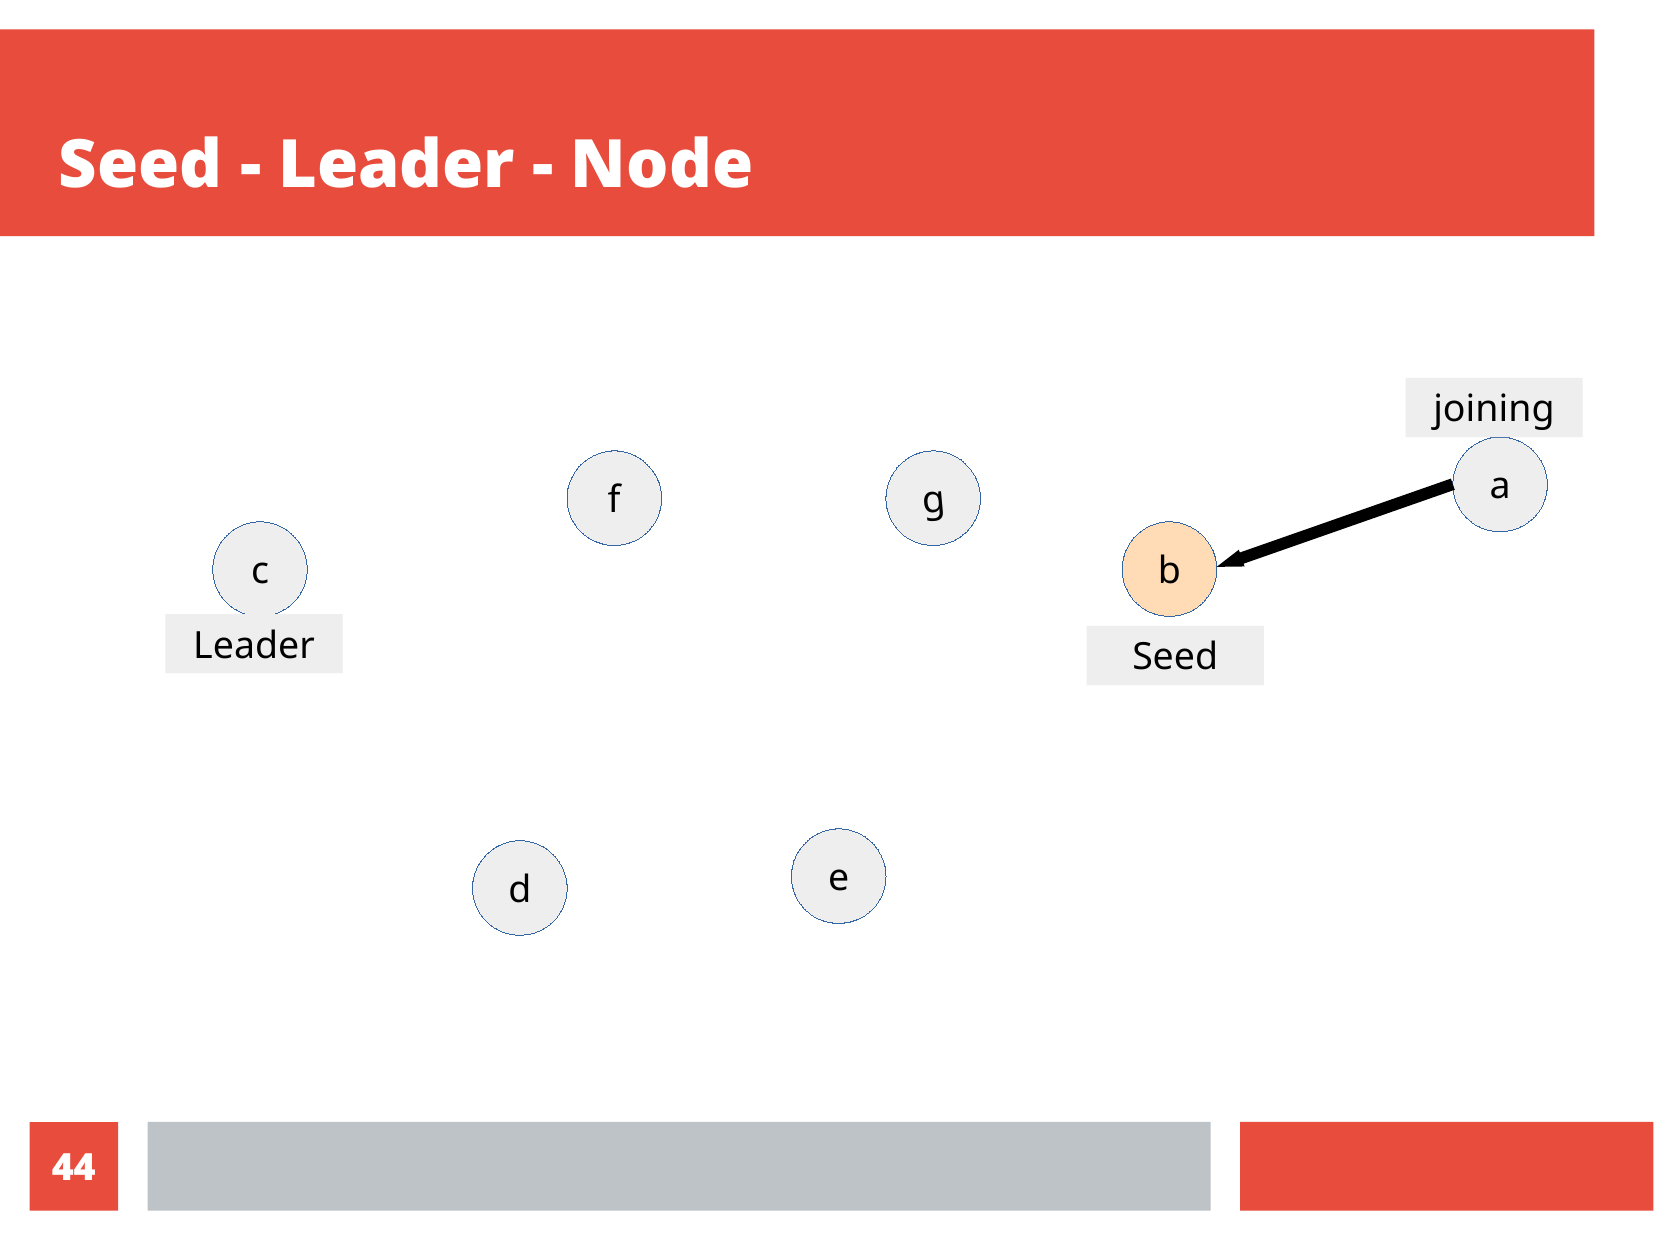

# Seed - Leader - Node
joining
a
f
g
c
b
Leader
Seed
e
d
44